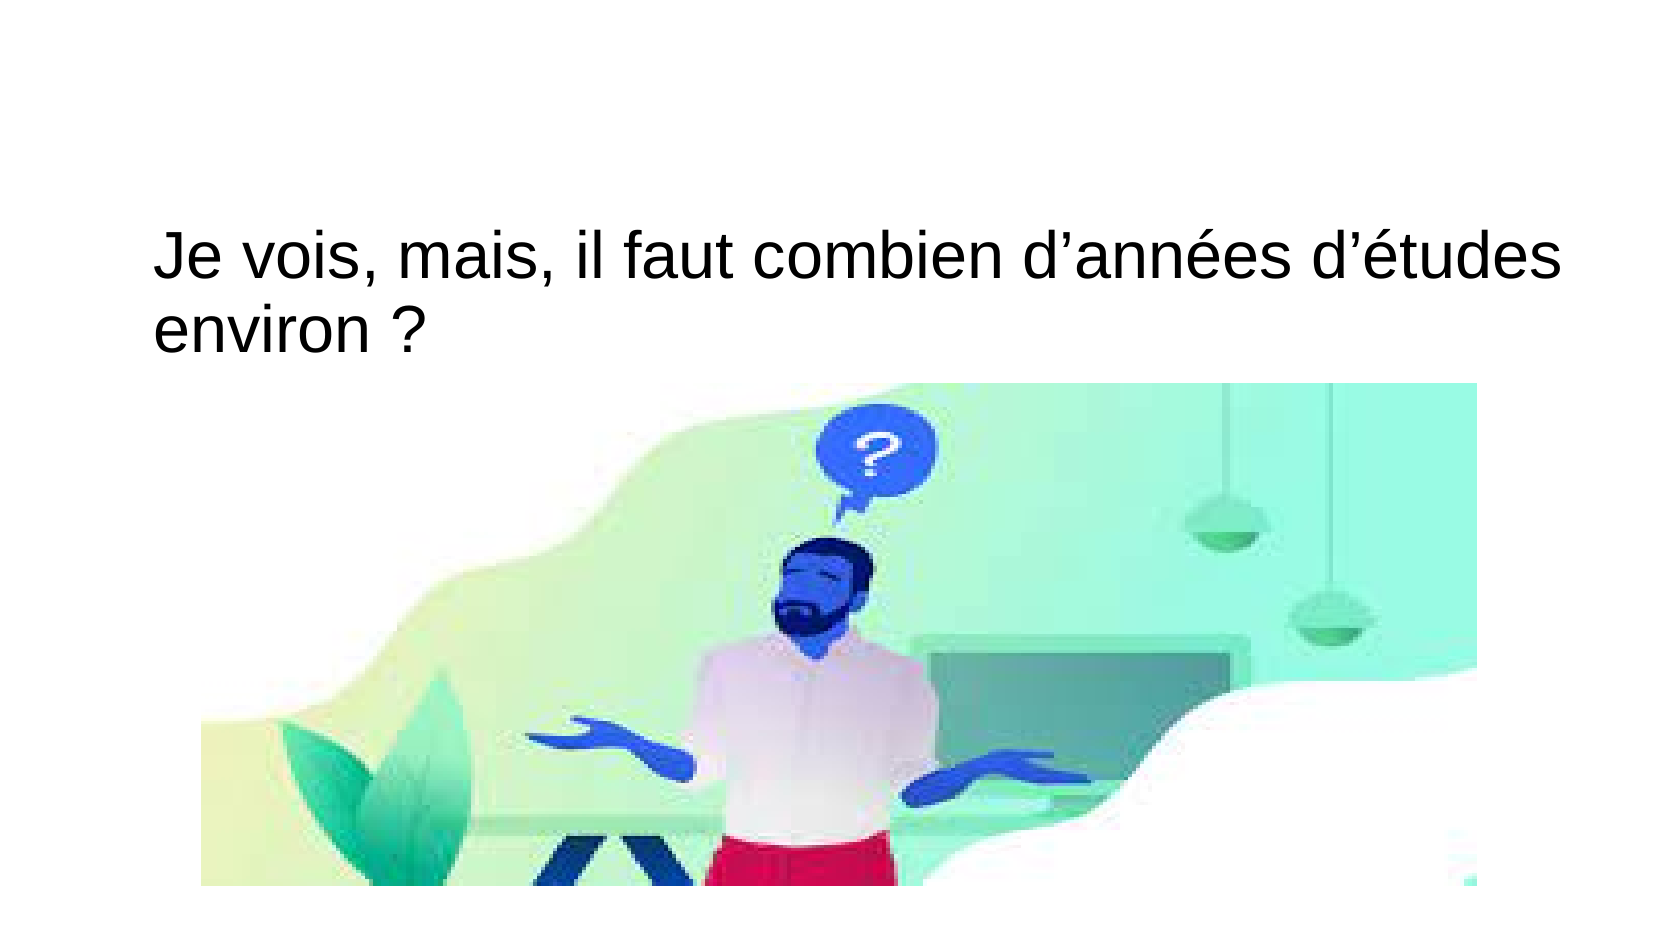

# Je vois, mais, il faut combien d’années d’études environ ?